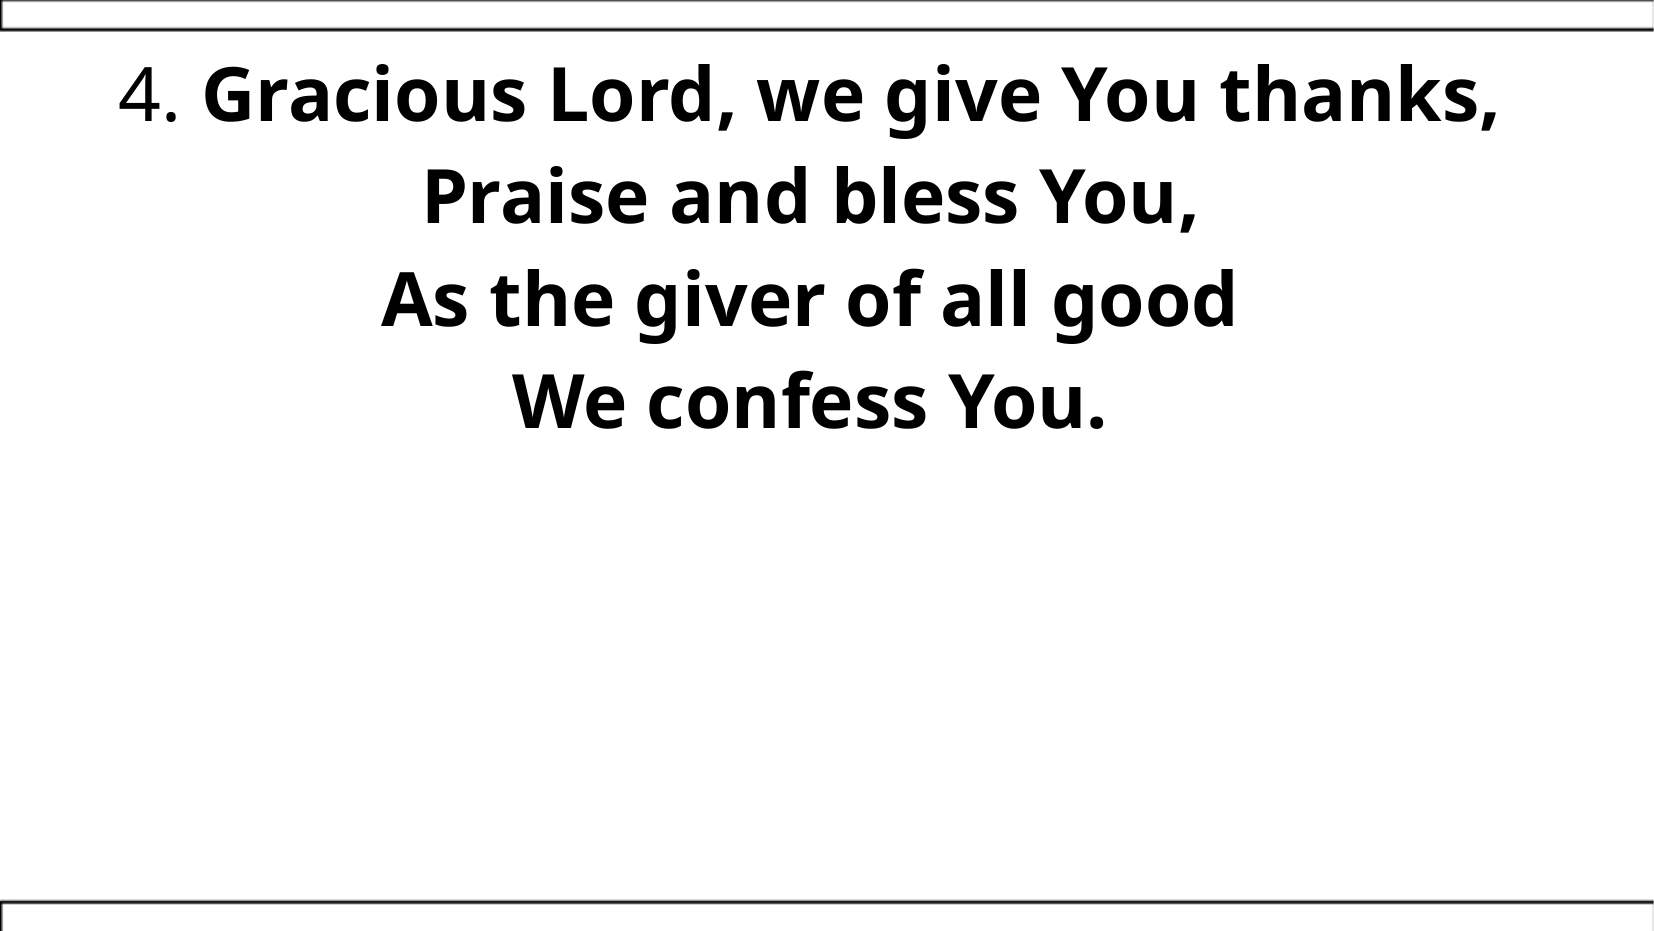

4. Gracious Lord, we give You thanks,
Praise and bless You,
As the giver of all good
We confess You.